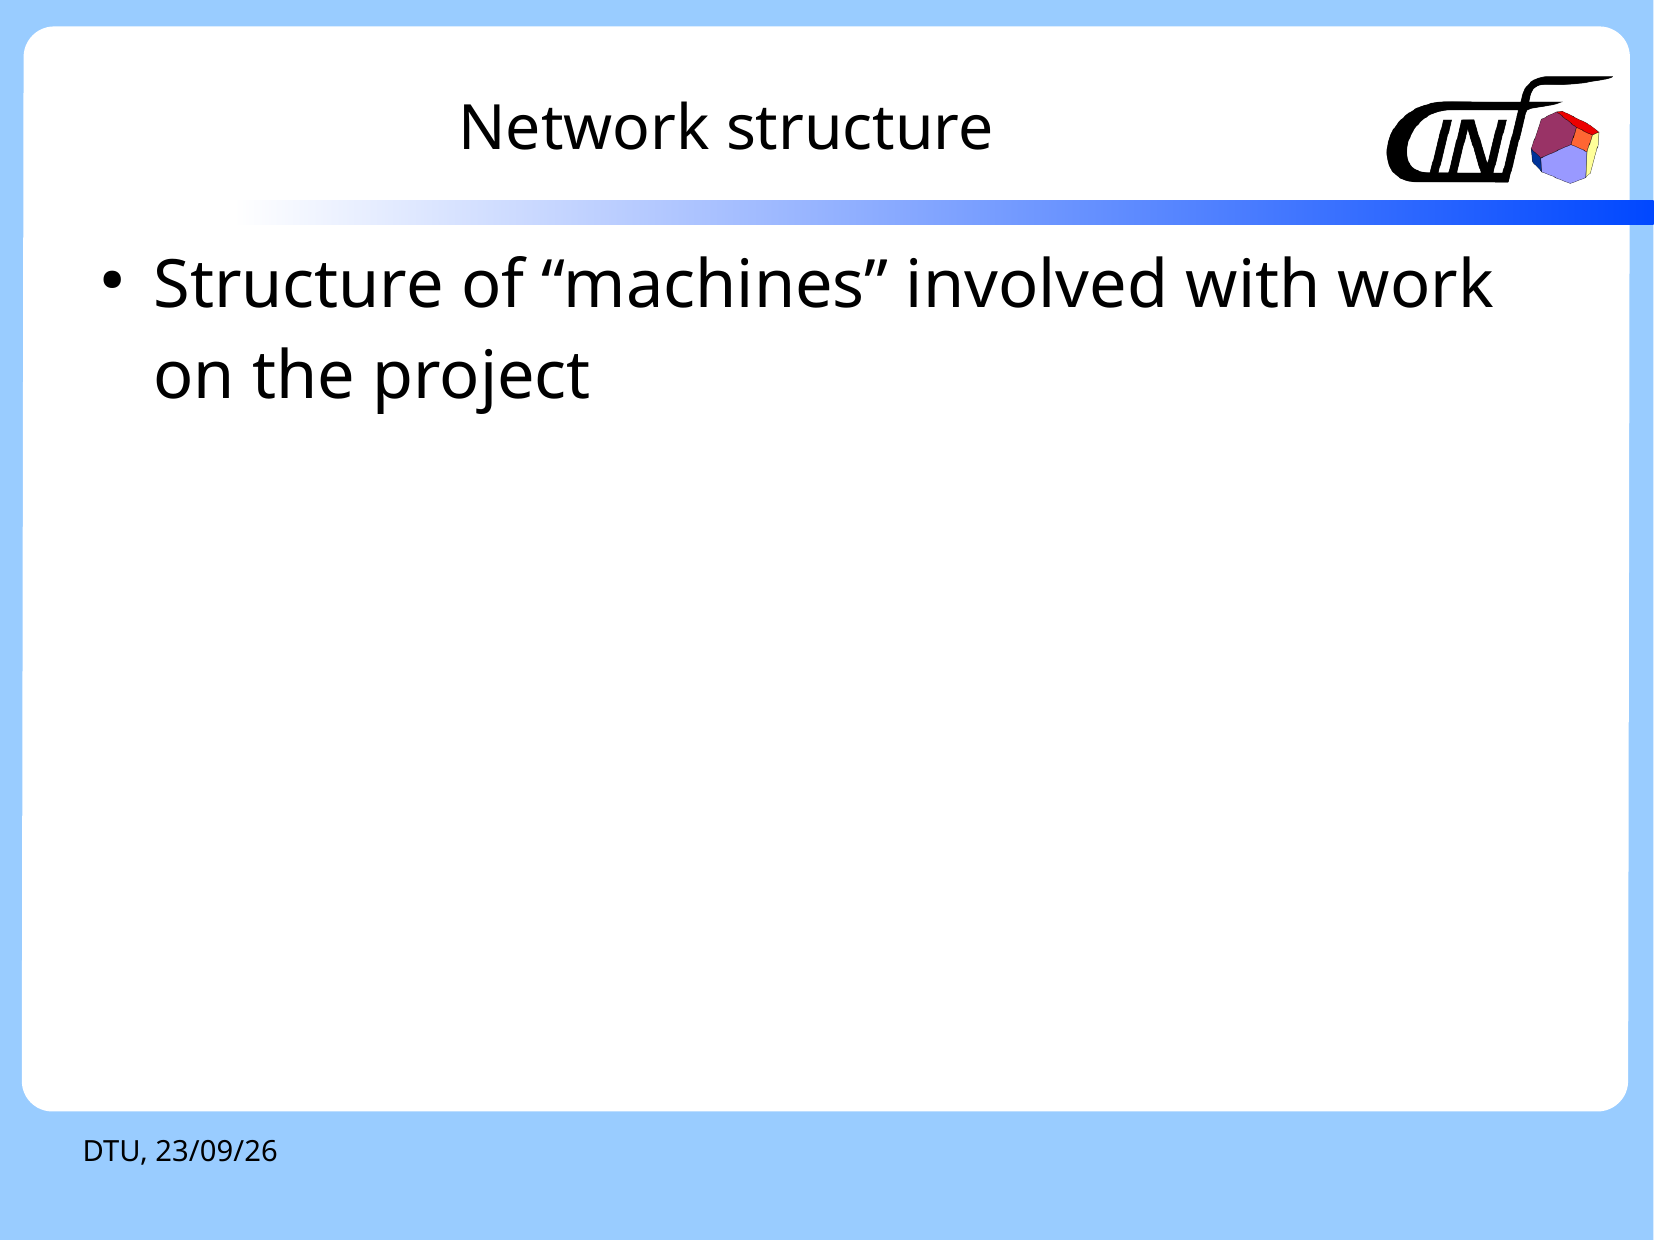

# Network structure
Structure of “machines” involved with work on the project